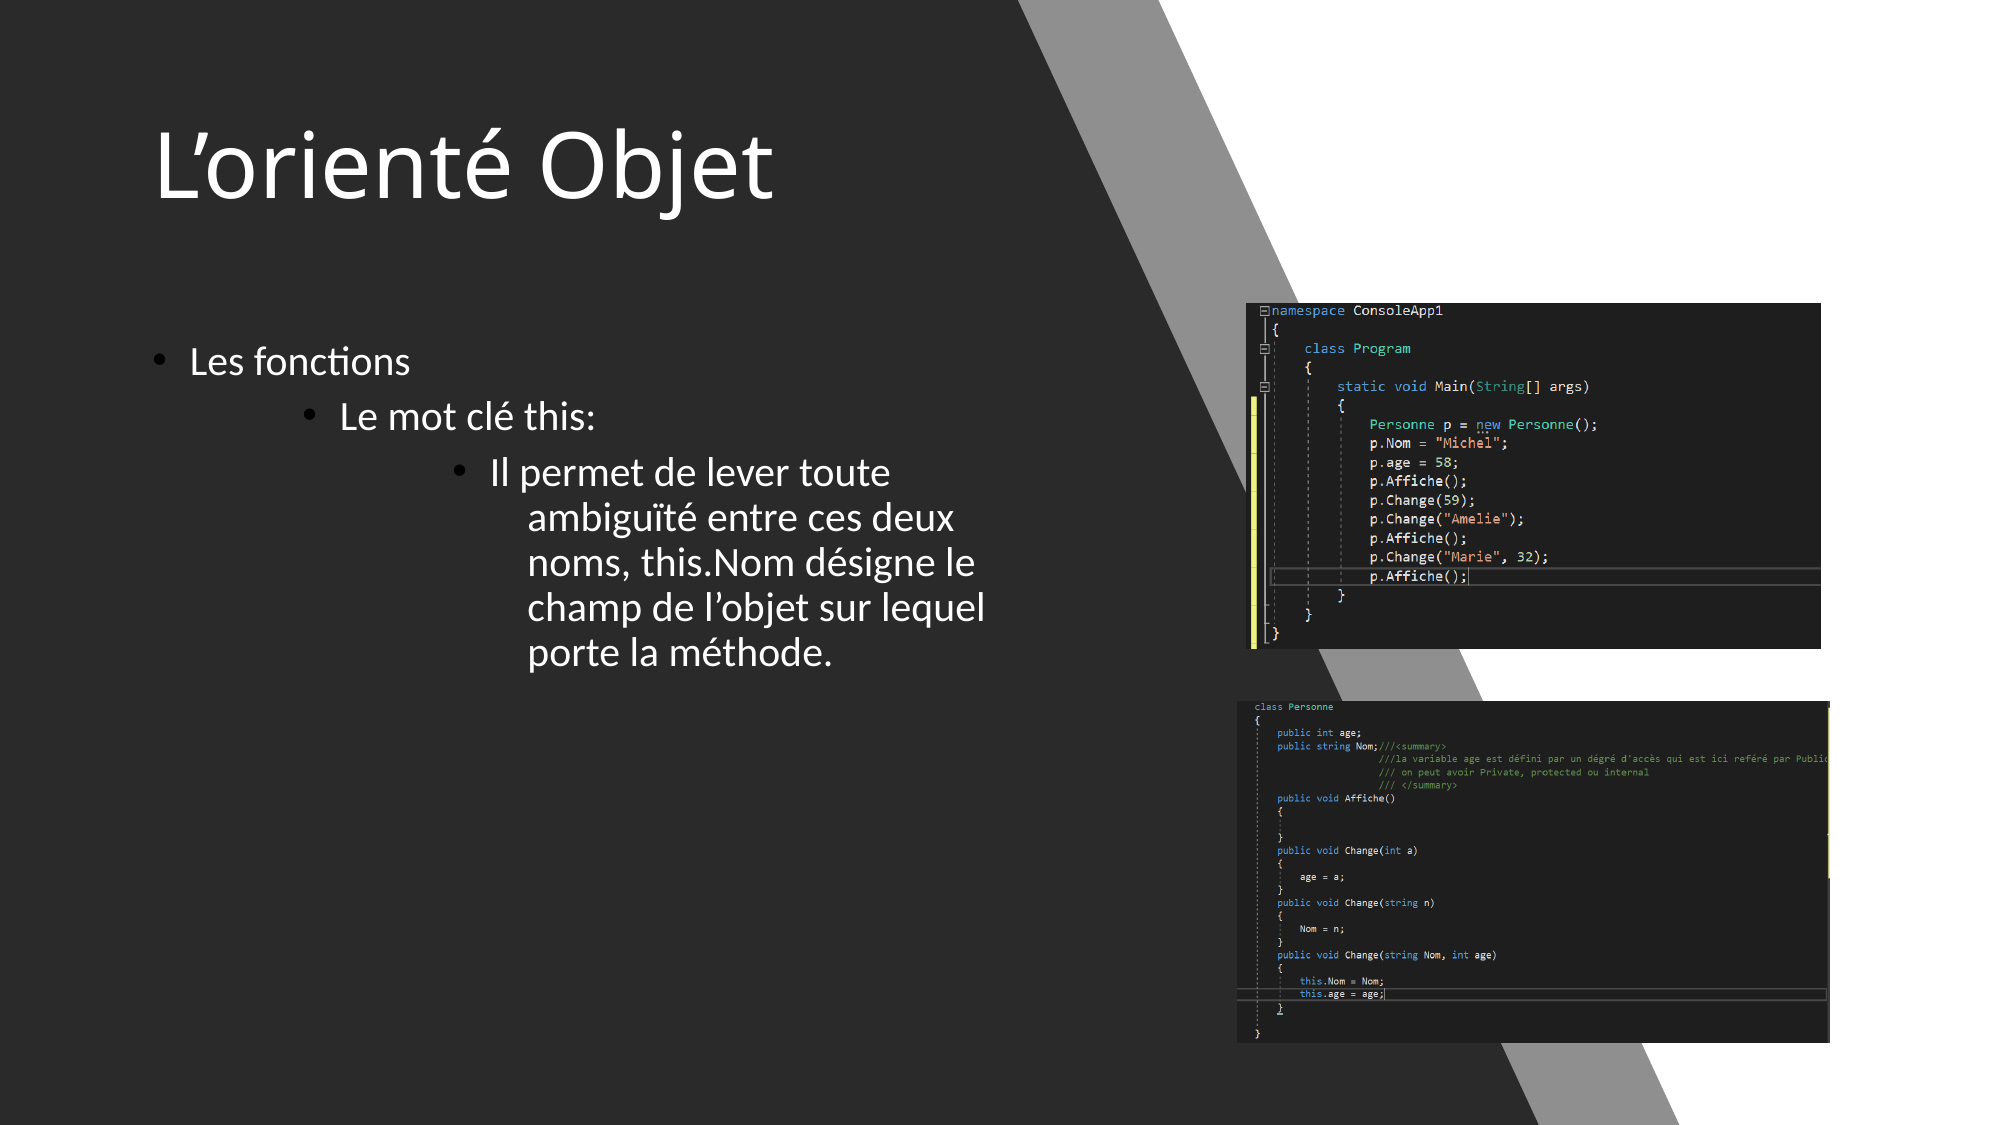

# L’orienté Objet
Les fonctions
Le mot clé this:
Il permet de lever toute ambiguïté entre ces deux noms, this.Nom désigne le champ de l’objet sur lequel porte la méthode.